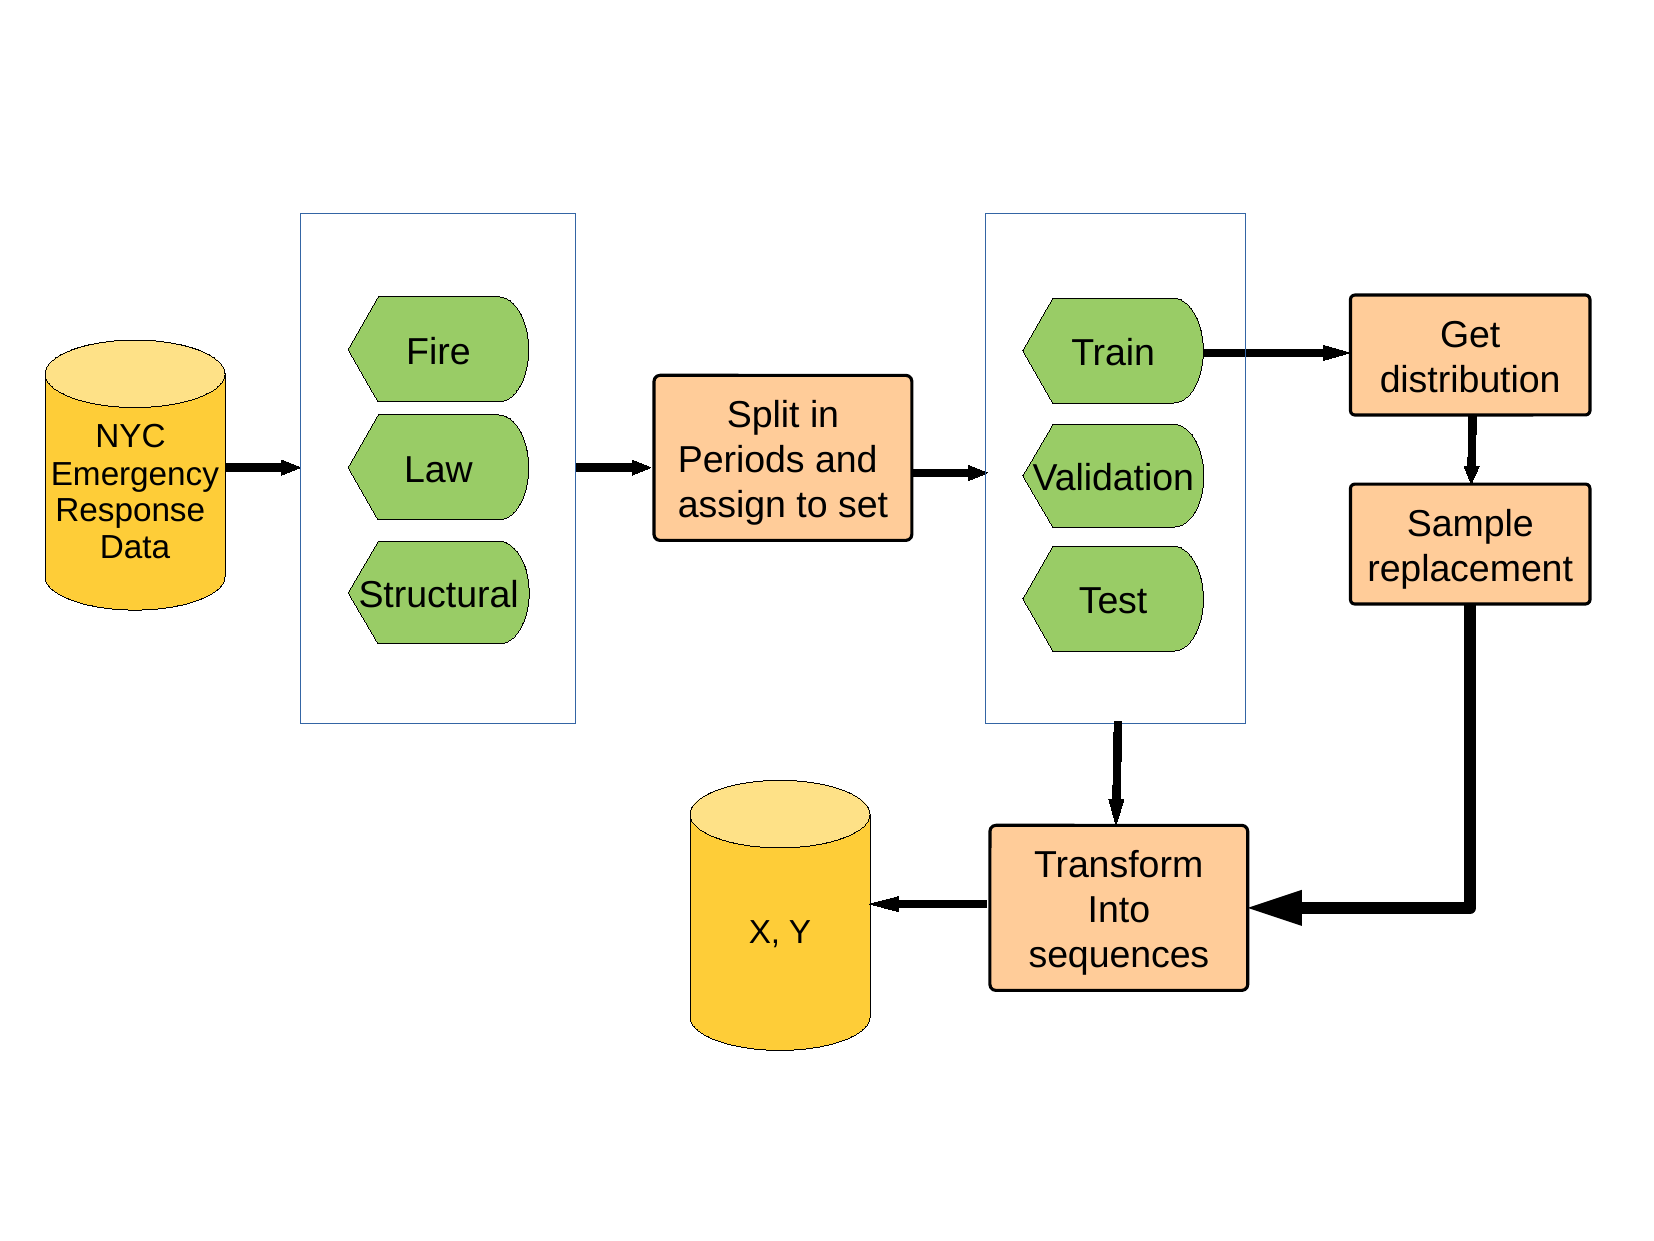

Get
distribution
Fire
Train
NYC
Emergency
Response
Data
Split in
Periods and
assign to set
Law
Validation
Sample
replacement
Structural
Test
X, Y
Transform
Into
sequences